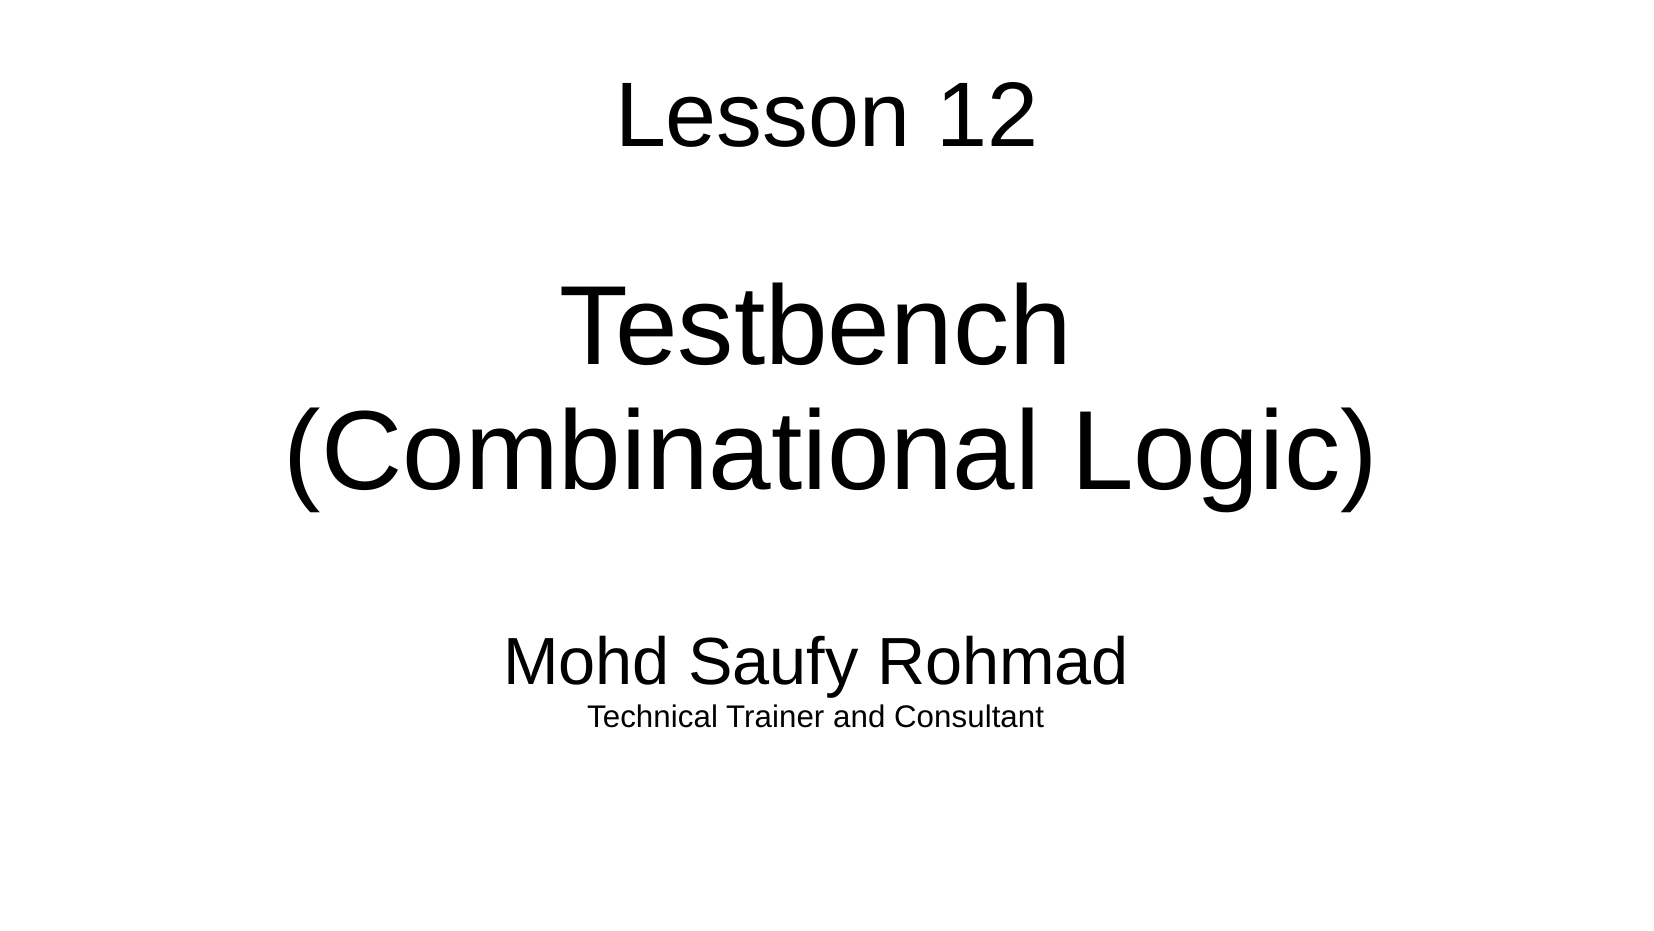

# Lesson 12
Testbench
(Combinational Logic)
Mohd Saufy Rohmad
Technical Trainer and Consultant